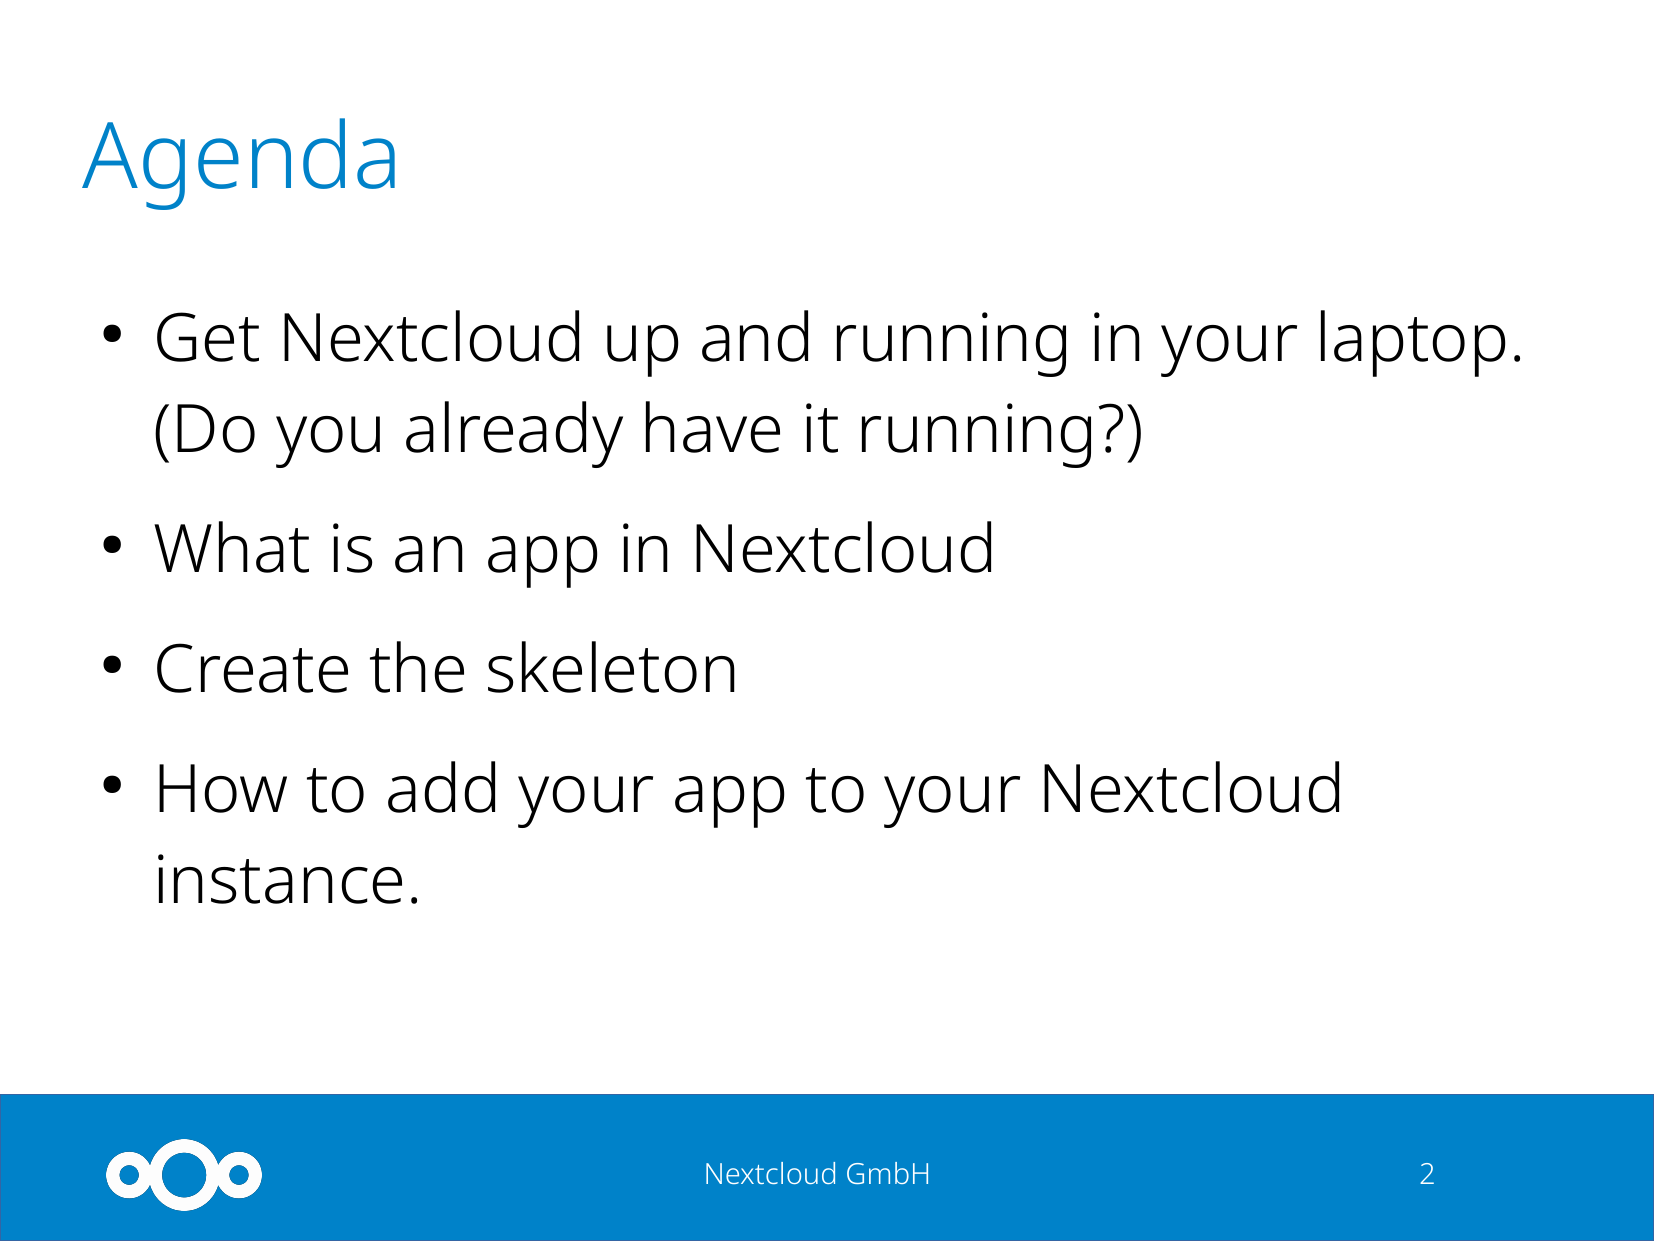

# Agenda
Get Nextcloud up and running in your laptop. (Do you already have it running?)
What is an app in Nextcloud
Create the skeleton
How to add your app to your Nextcloud instance.
© struktur AG
2